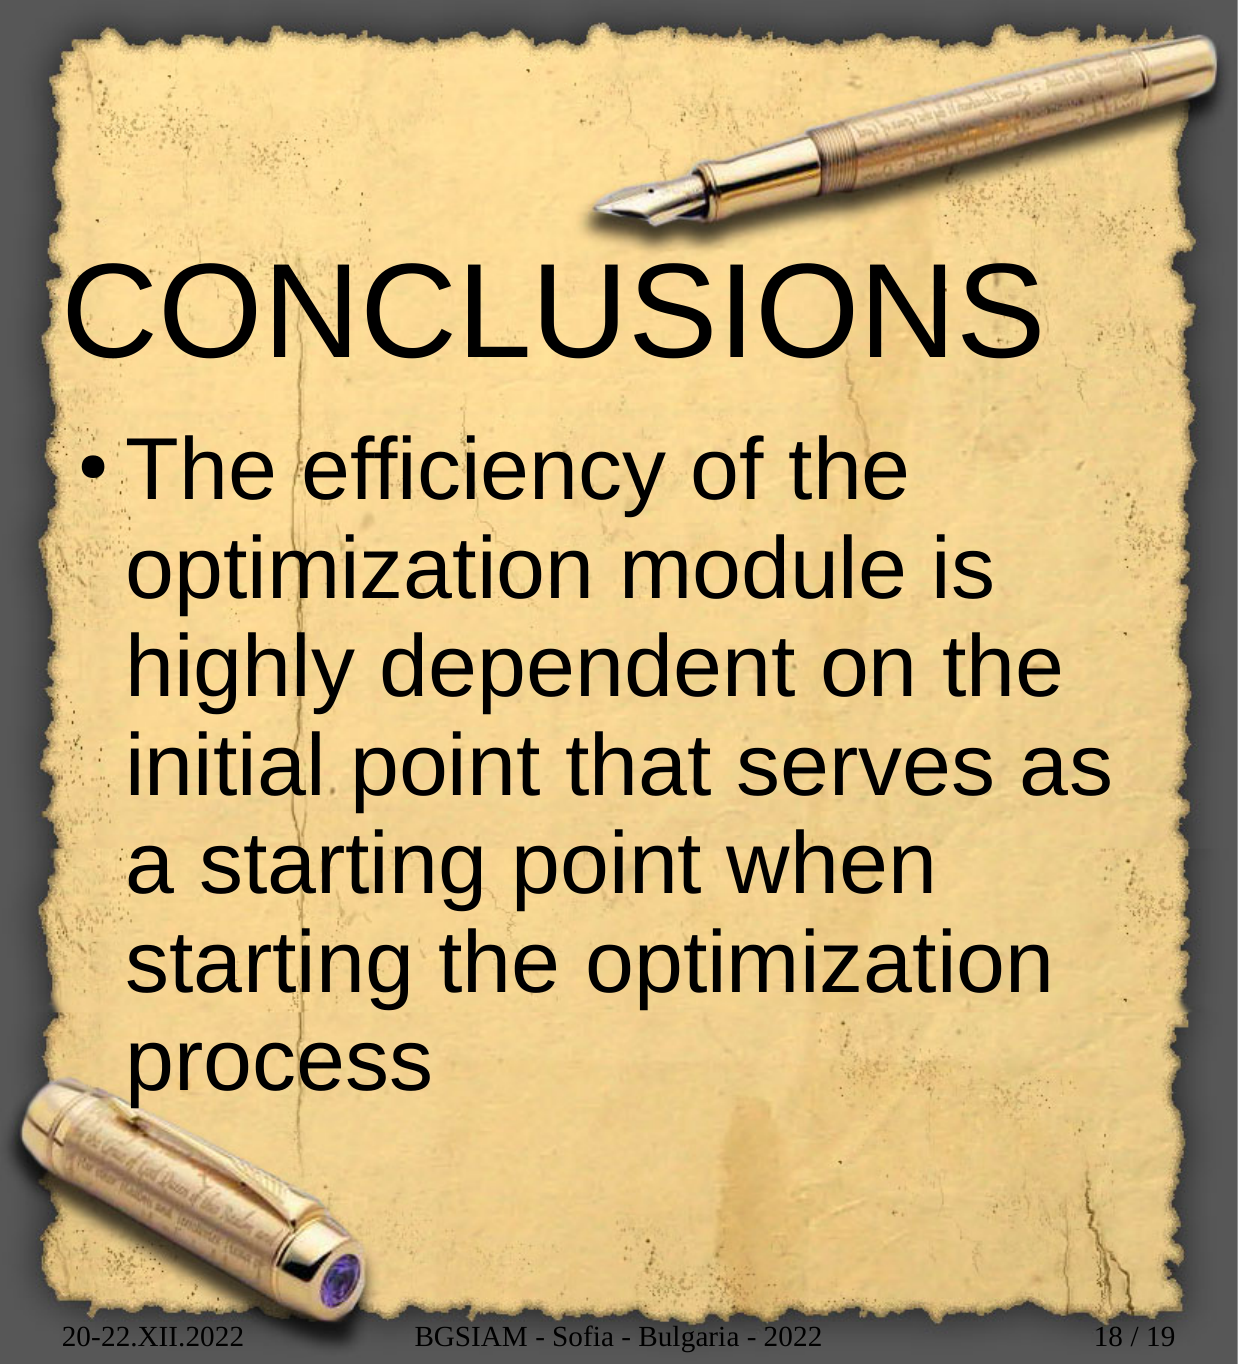

# Conclusions
The efficiency of the optimization module is highly dependent on the initial point that serves as a starting point when starting the optimization process
20-22.XII.2022
BGSIAM - Sofia - Bulgaria - 2022
18